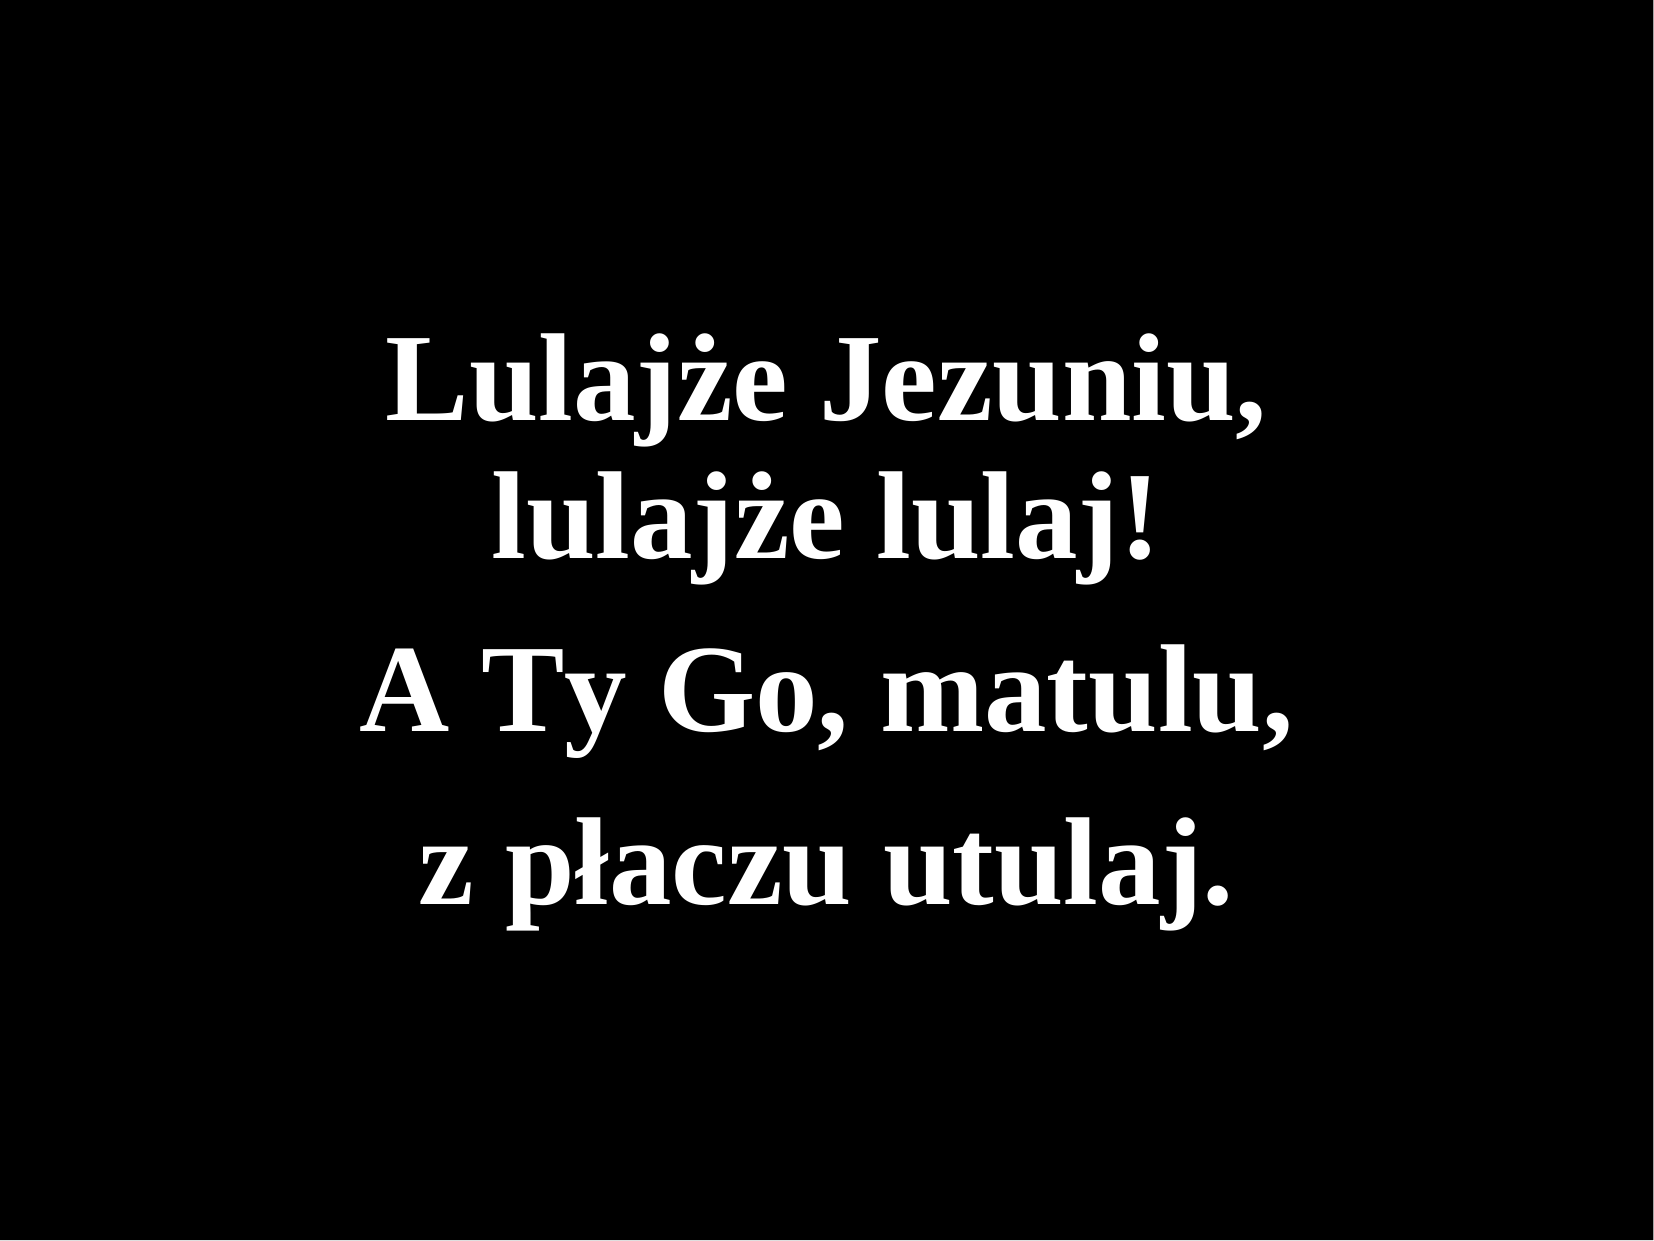

# Lulajże Jezuniu, lulajże lulaj! ppp A Ty Go, matulu, ppp z płaczu utulaj.